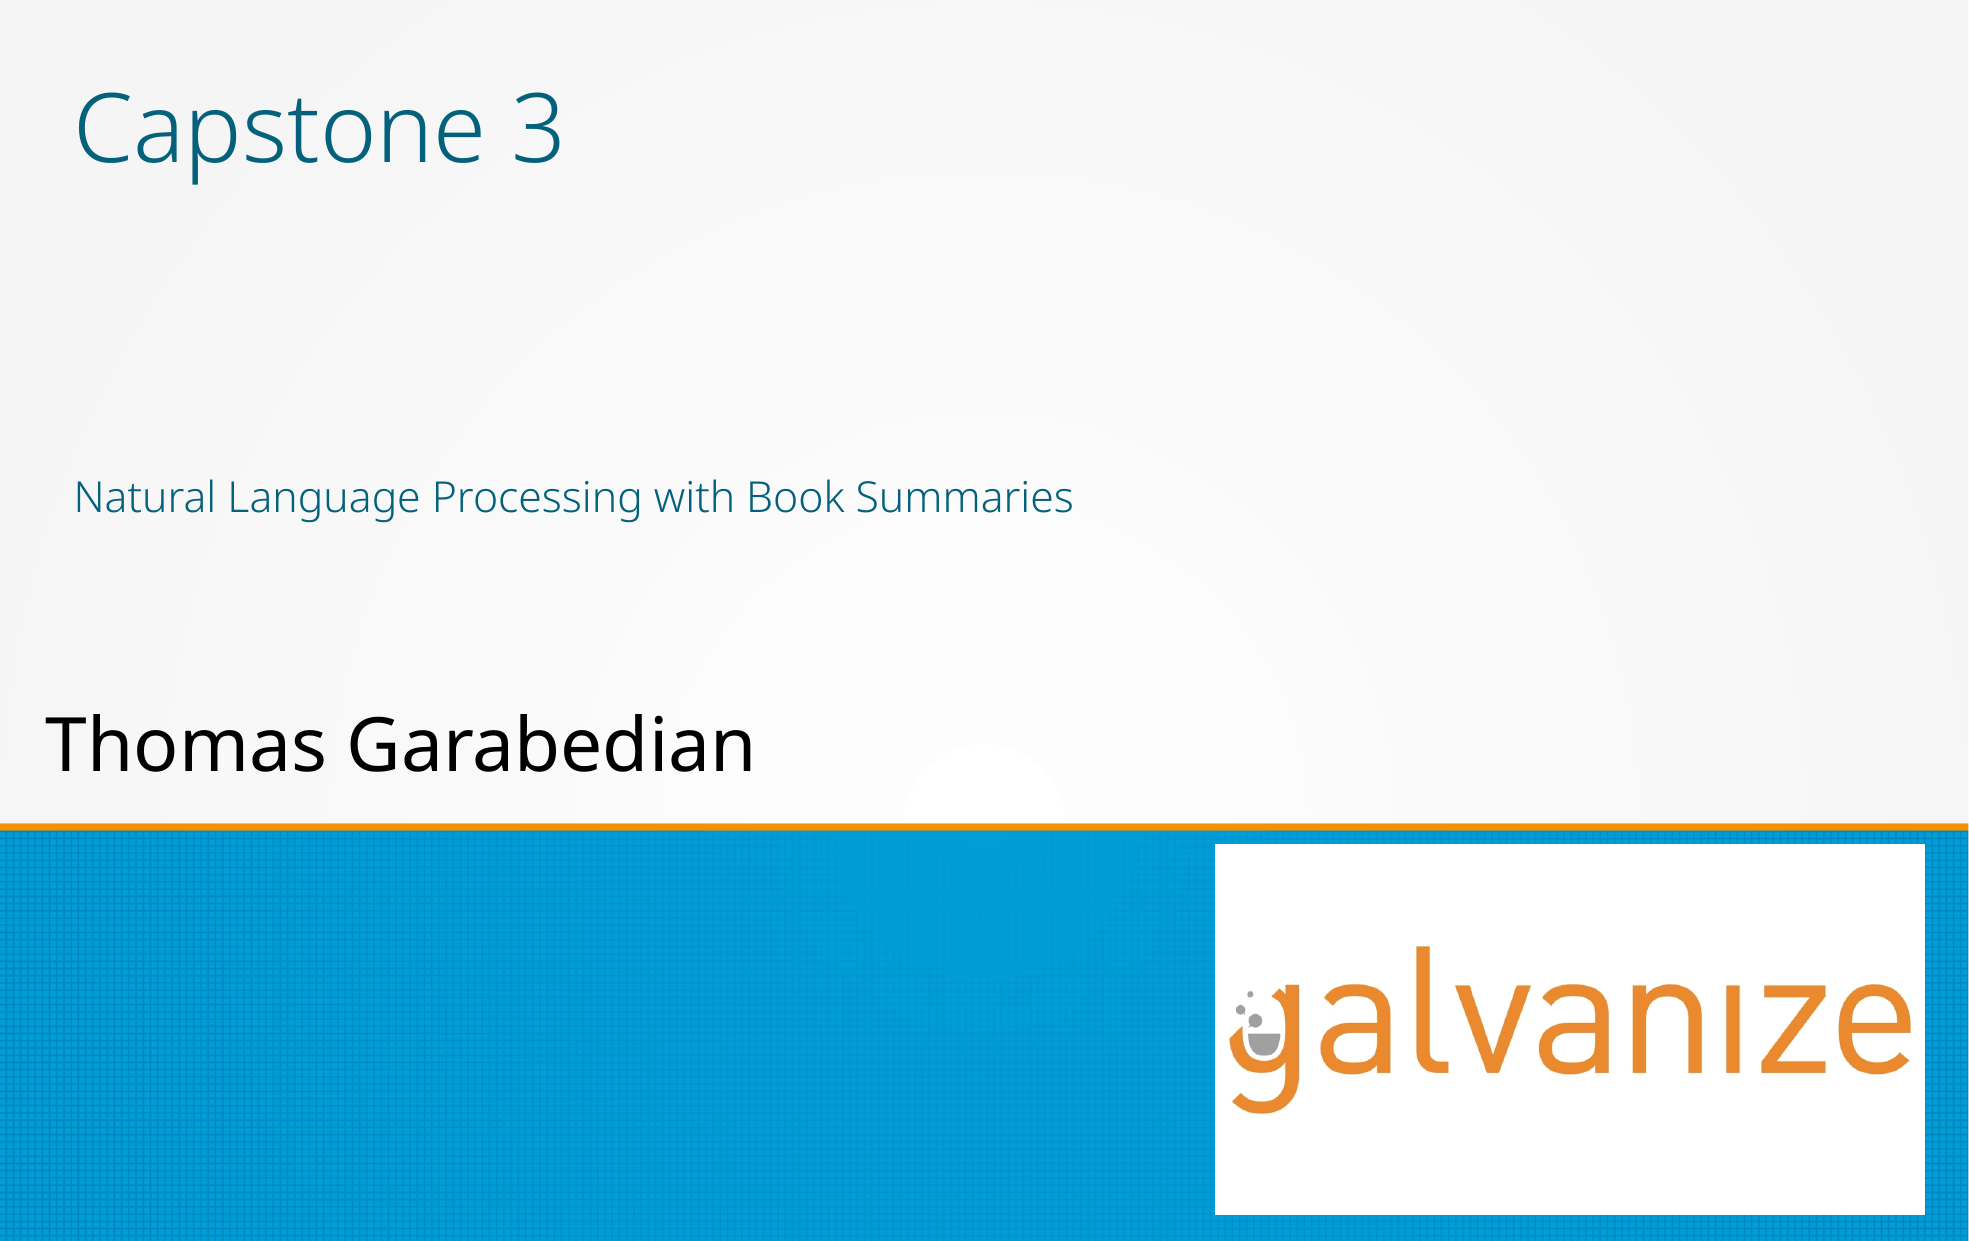

# Capstone 3 Natural Language Processing with Book Summaries
Thomas Garabedian